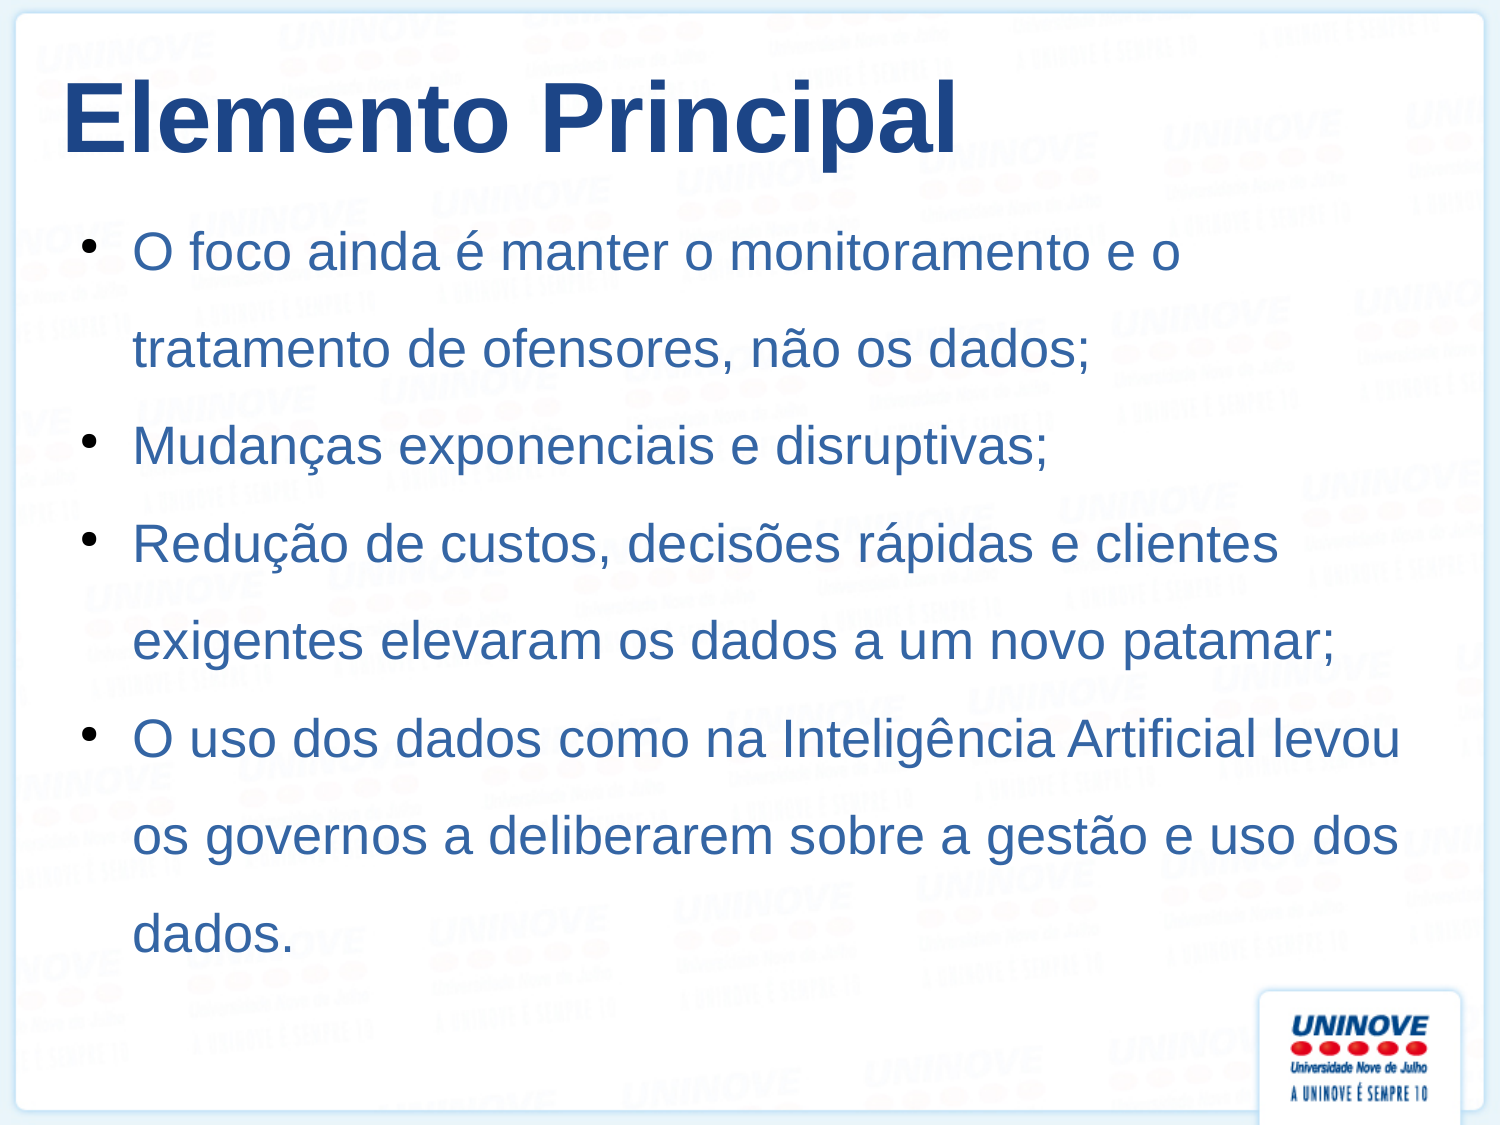

# Elemento Principal
O foco ainda é manter o monitoramento e o tratamento de ofensores, não os dados;
Mudanças exponenciais e disruptivas;
Redução de custos, decisões rápidas e clientes exigentes elevaram os dados a um novo patamar;
O uso dos dados como na Inteligência Artificial levou os governos a deliberarem sobre a gestão e uso dos dados.